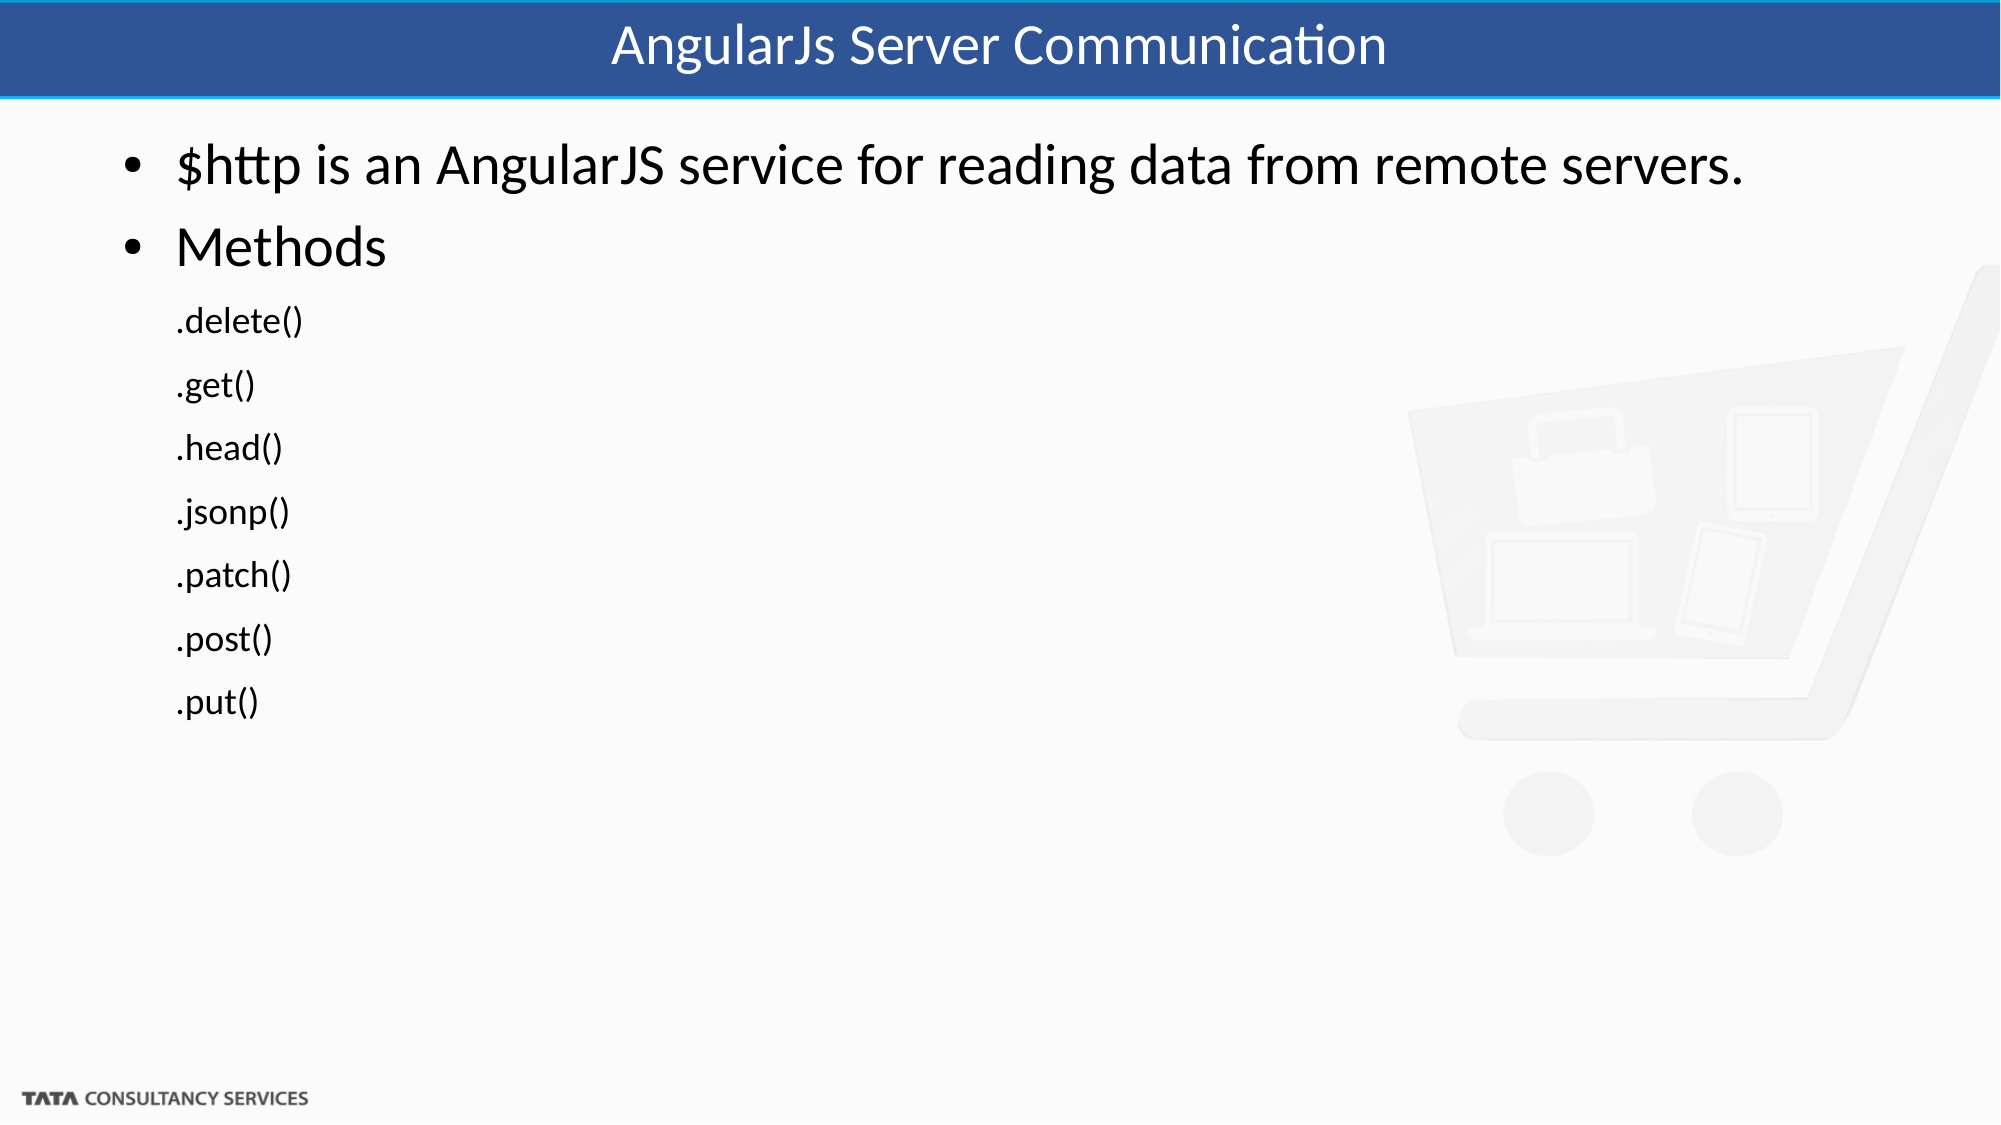

# AngularJs Server Communication
$http is an AngularJS service for reading data from remote servers.
Methods
.delete()
.get()
.head()
.jsonp()
.patch()
.post()
.put()